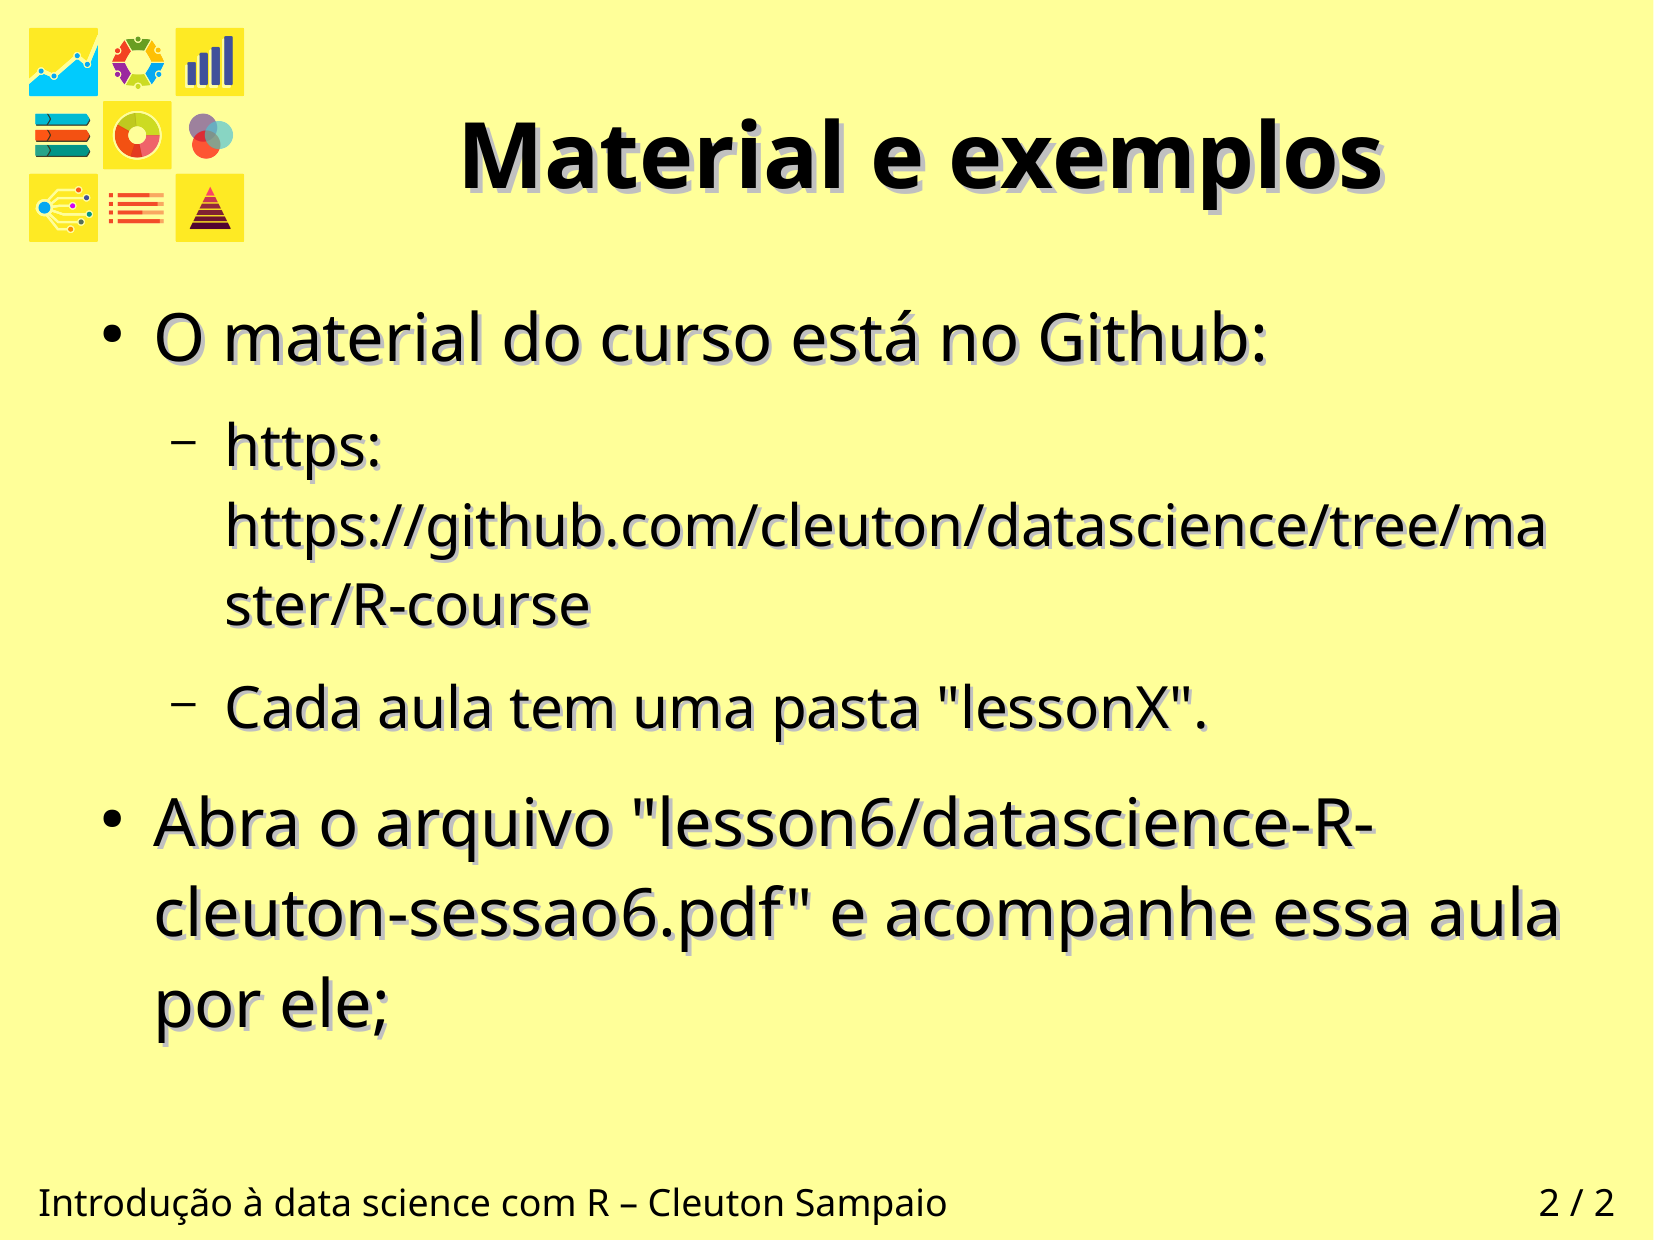

# Material e exemplos
O material do curso está no Github:
https: https://github.com/cleuton/datascience/tree/master/R-course
Cada aula tem uma pasta "lessonX".
Abra o arquivo "lesson6/datascience-R-cleuton-sessao6.pdf" e acompanhe essa aula por ele;